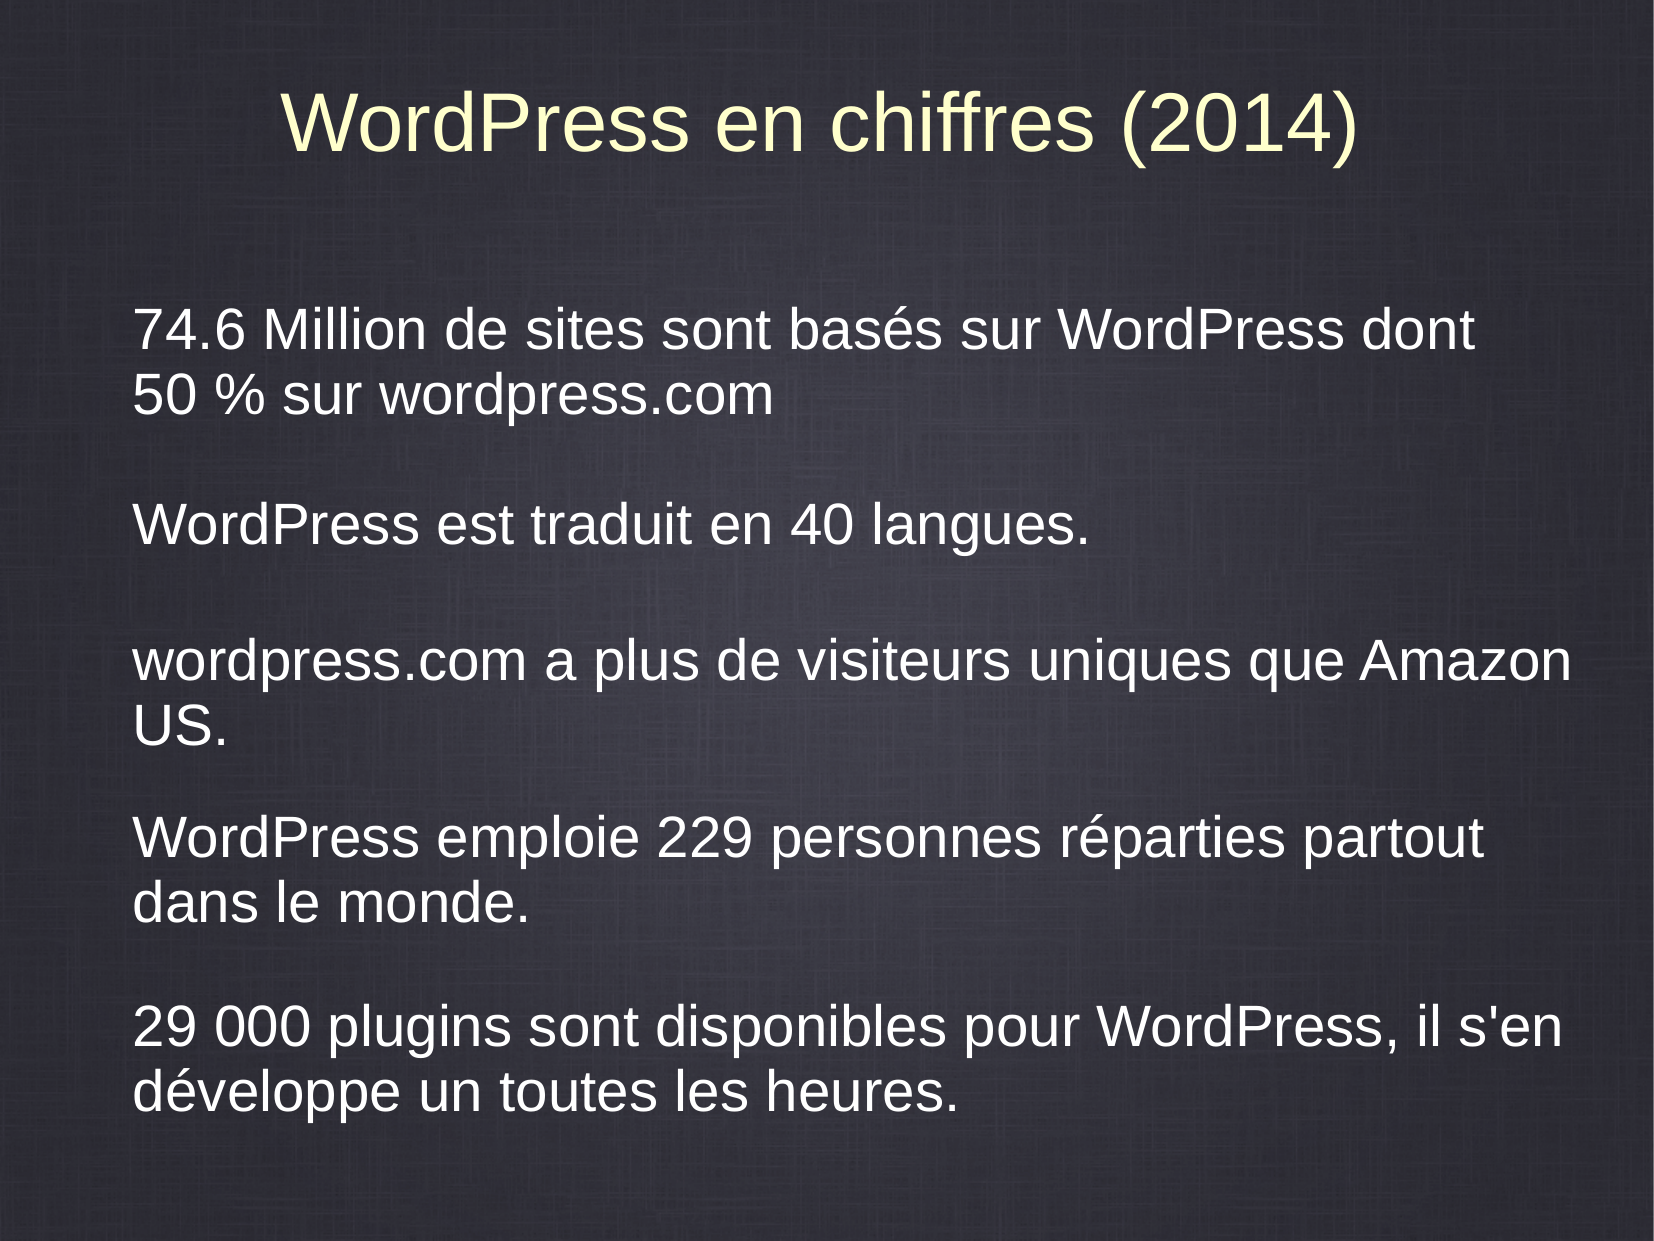

WordPress en chiffres (2014)
74.6 Million de sites sont basés sur WordPress dont 50 % sur wordpress.com
WordPress est traduit en 40 langues.
wordpress.com a plus de visiteurs uniques que Amazon US.
WordPress emploie 229 personnes réparties partout dans le monde.
29 000 plugins sont disponibles pour WordPress, il s'en développe un toutes les heures.